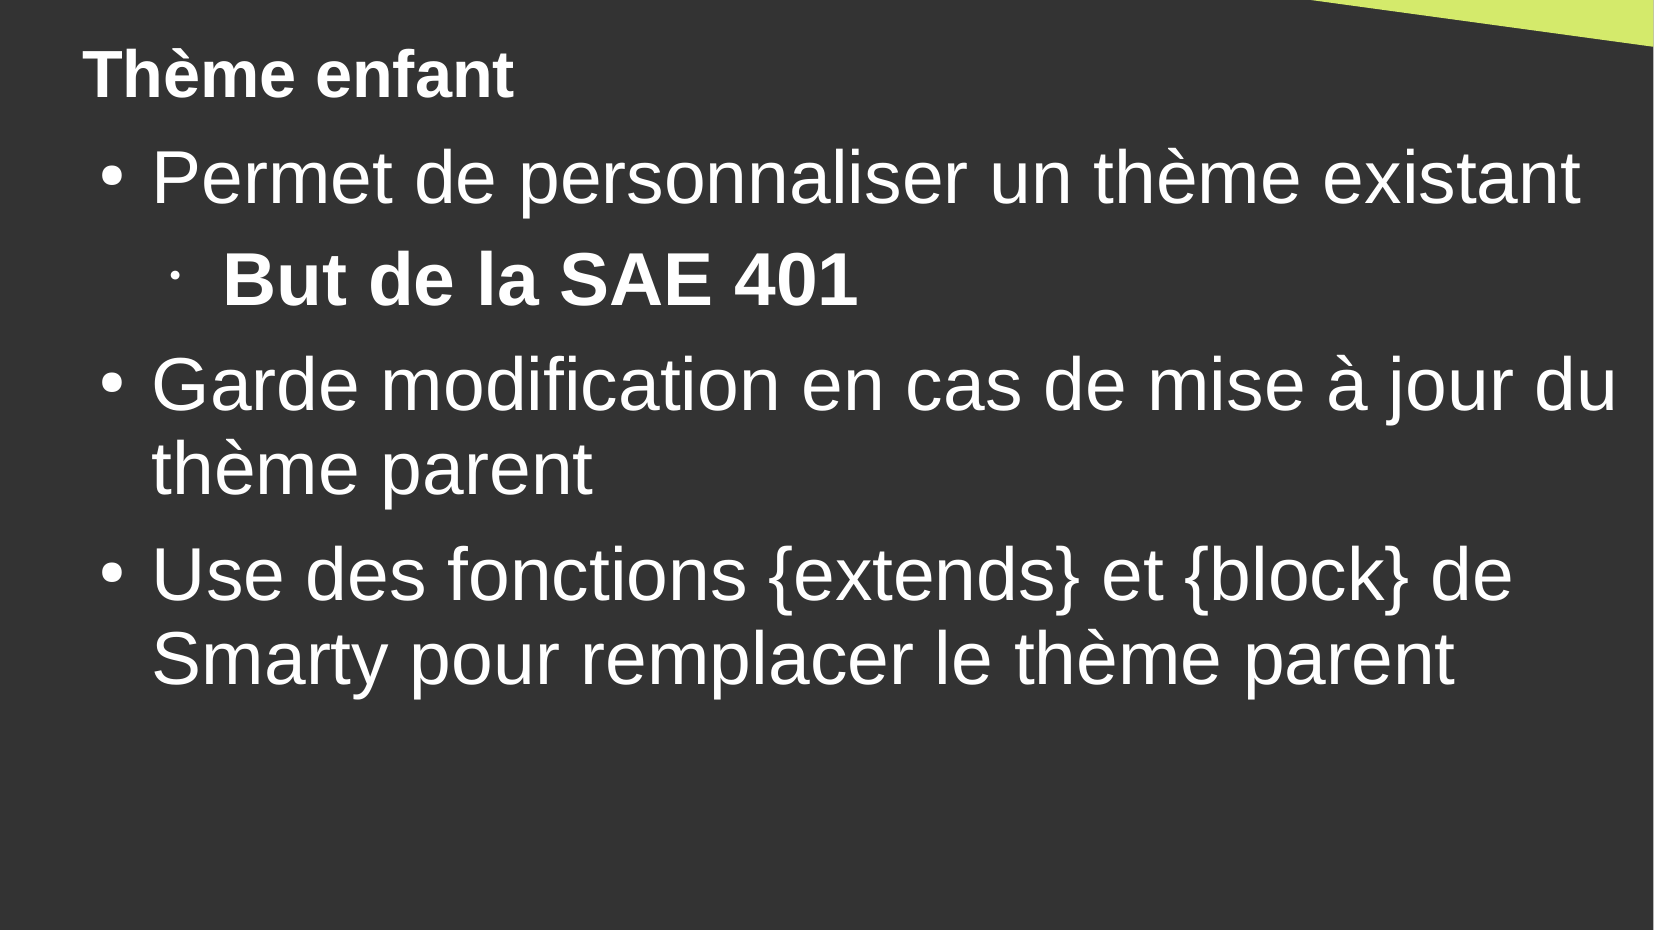

# Thème enfant
Permet de personnaliser un thème existant
But de la SAE 401
Garde modification en cas de mise à jour du thème parent
Use des fonctions {extends} et {block} de Smarty pour remplacer le thème parent